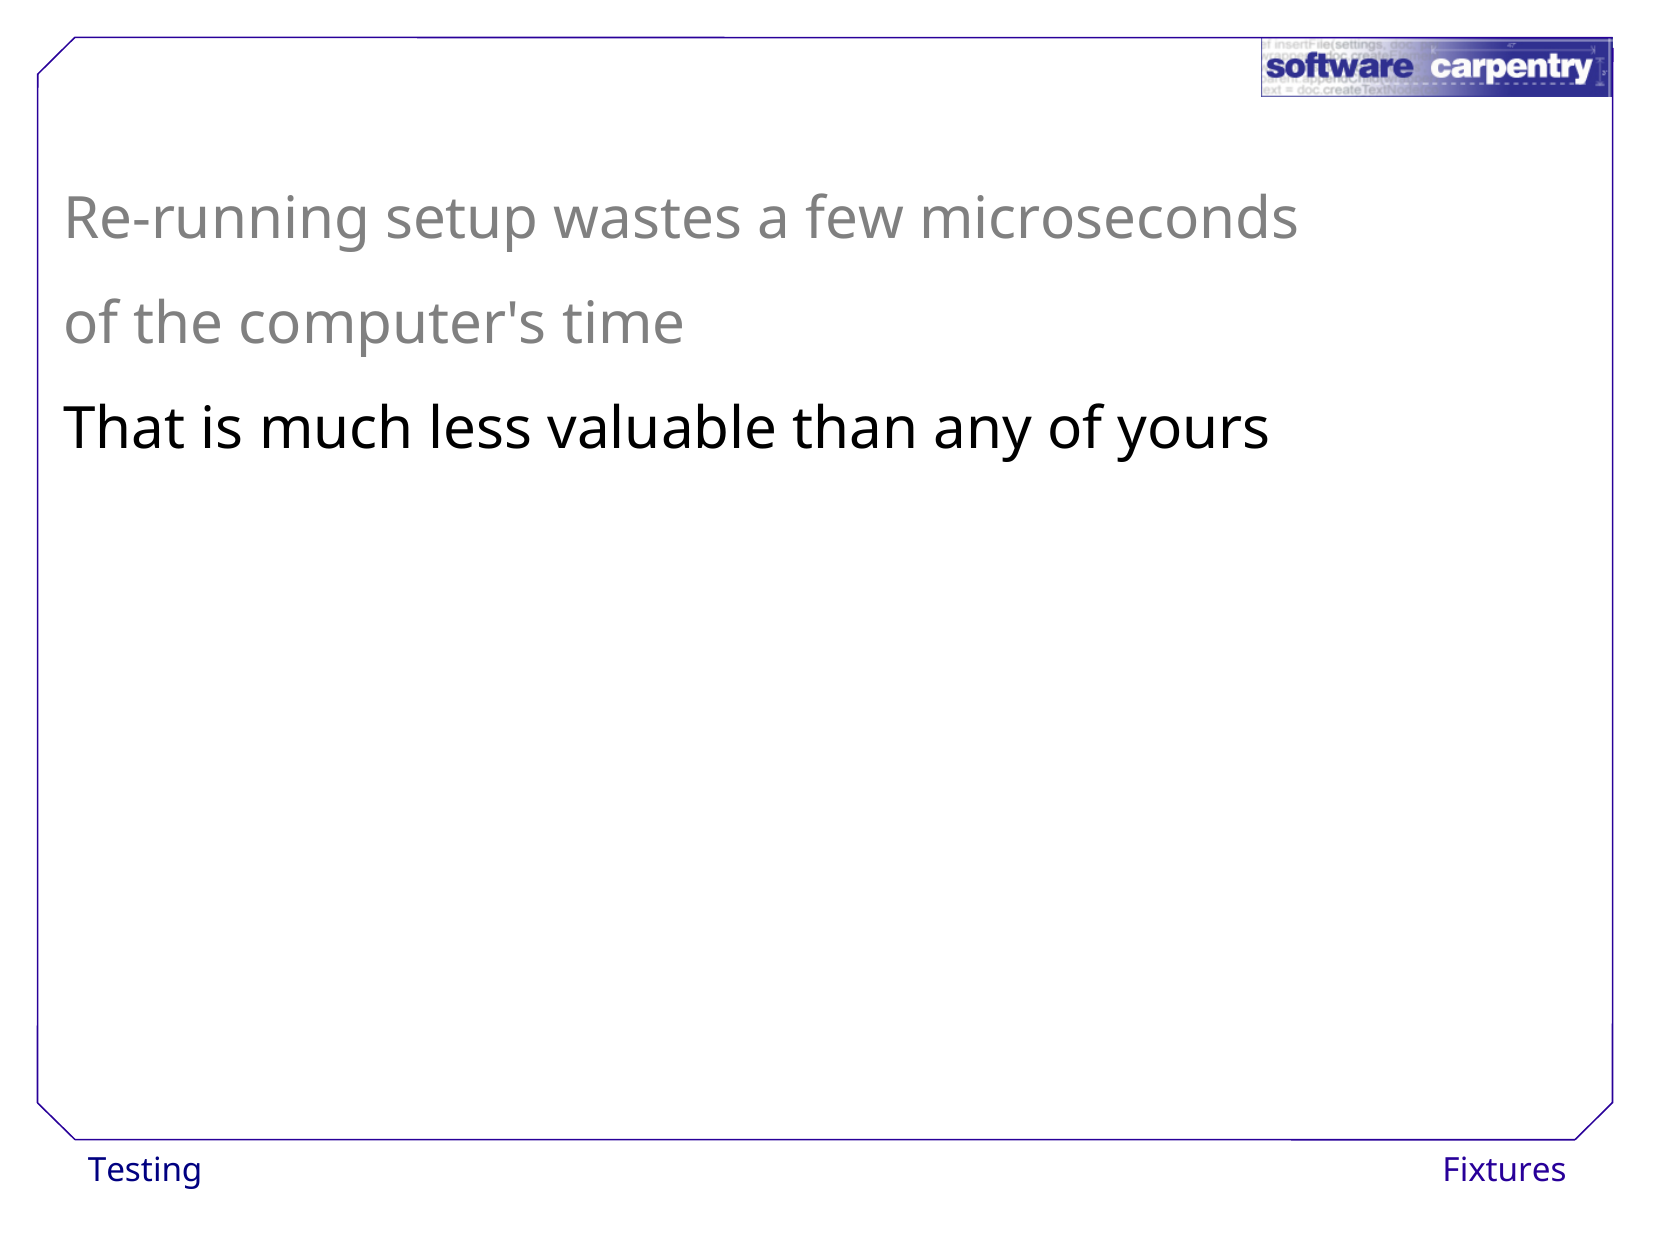

Re-running setup wastes a few microseconds
of the computer's time
That is much less valuable than any of yours